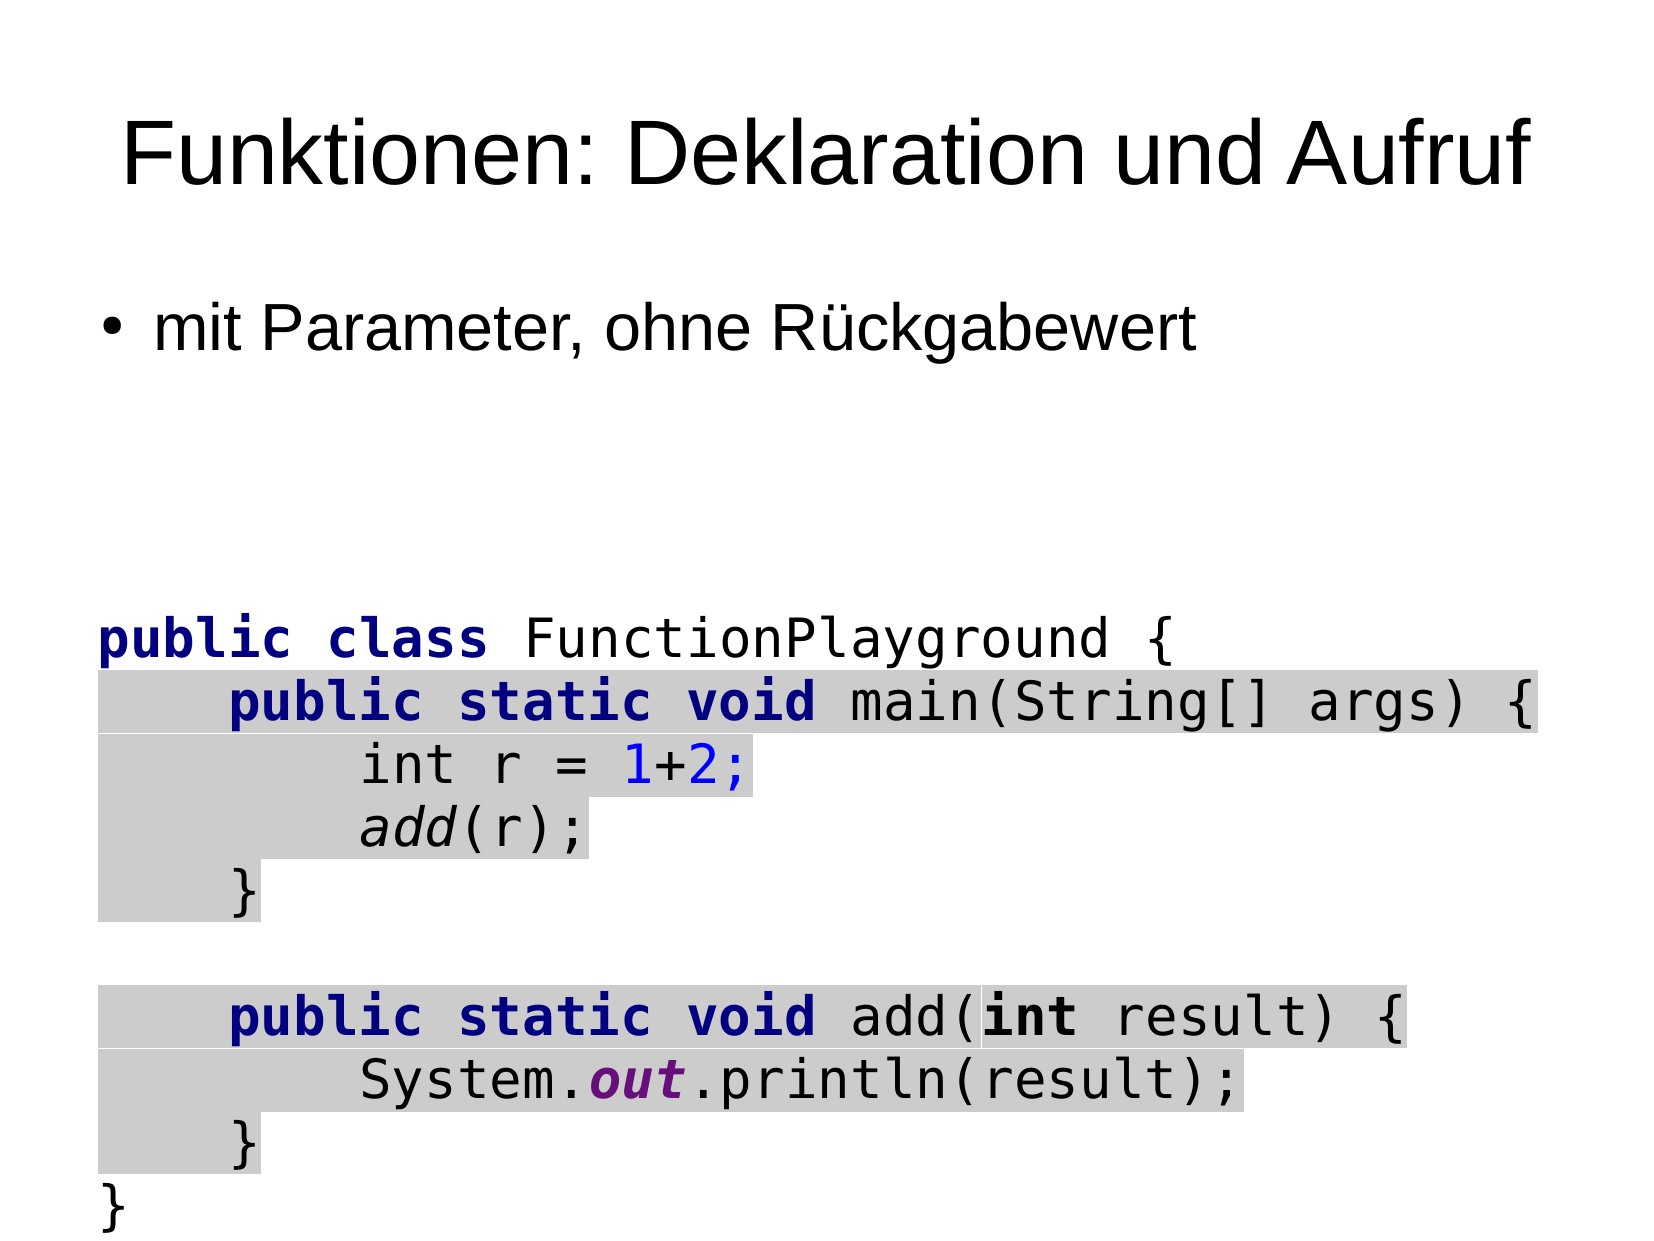

# Funktionen: Deklaration und Aufruf
mit Parameter, ohne Rückgabewert
public class FunctionPlayground {
 public static void main(String[] args) {
 int r = 1+2;
 add(r);
 }
 public static void add(int result) {
 System.out.println(result);
 }
}